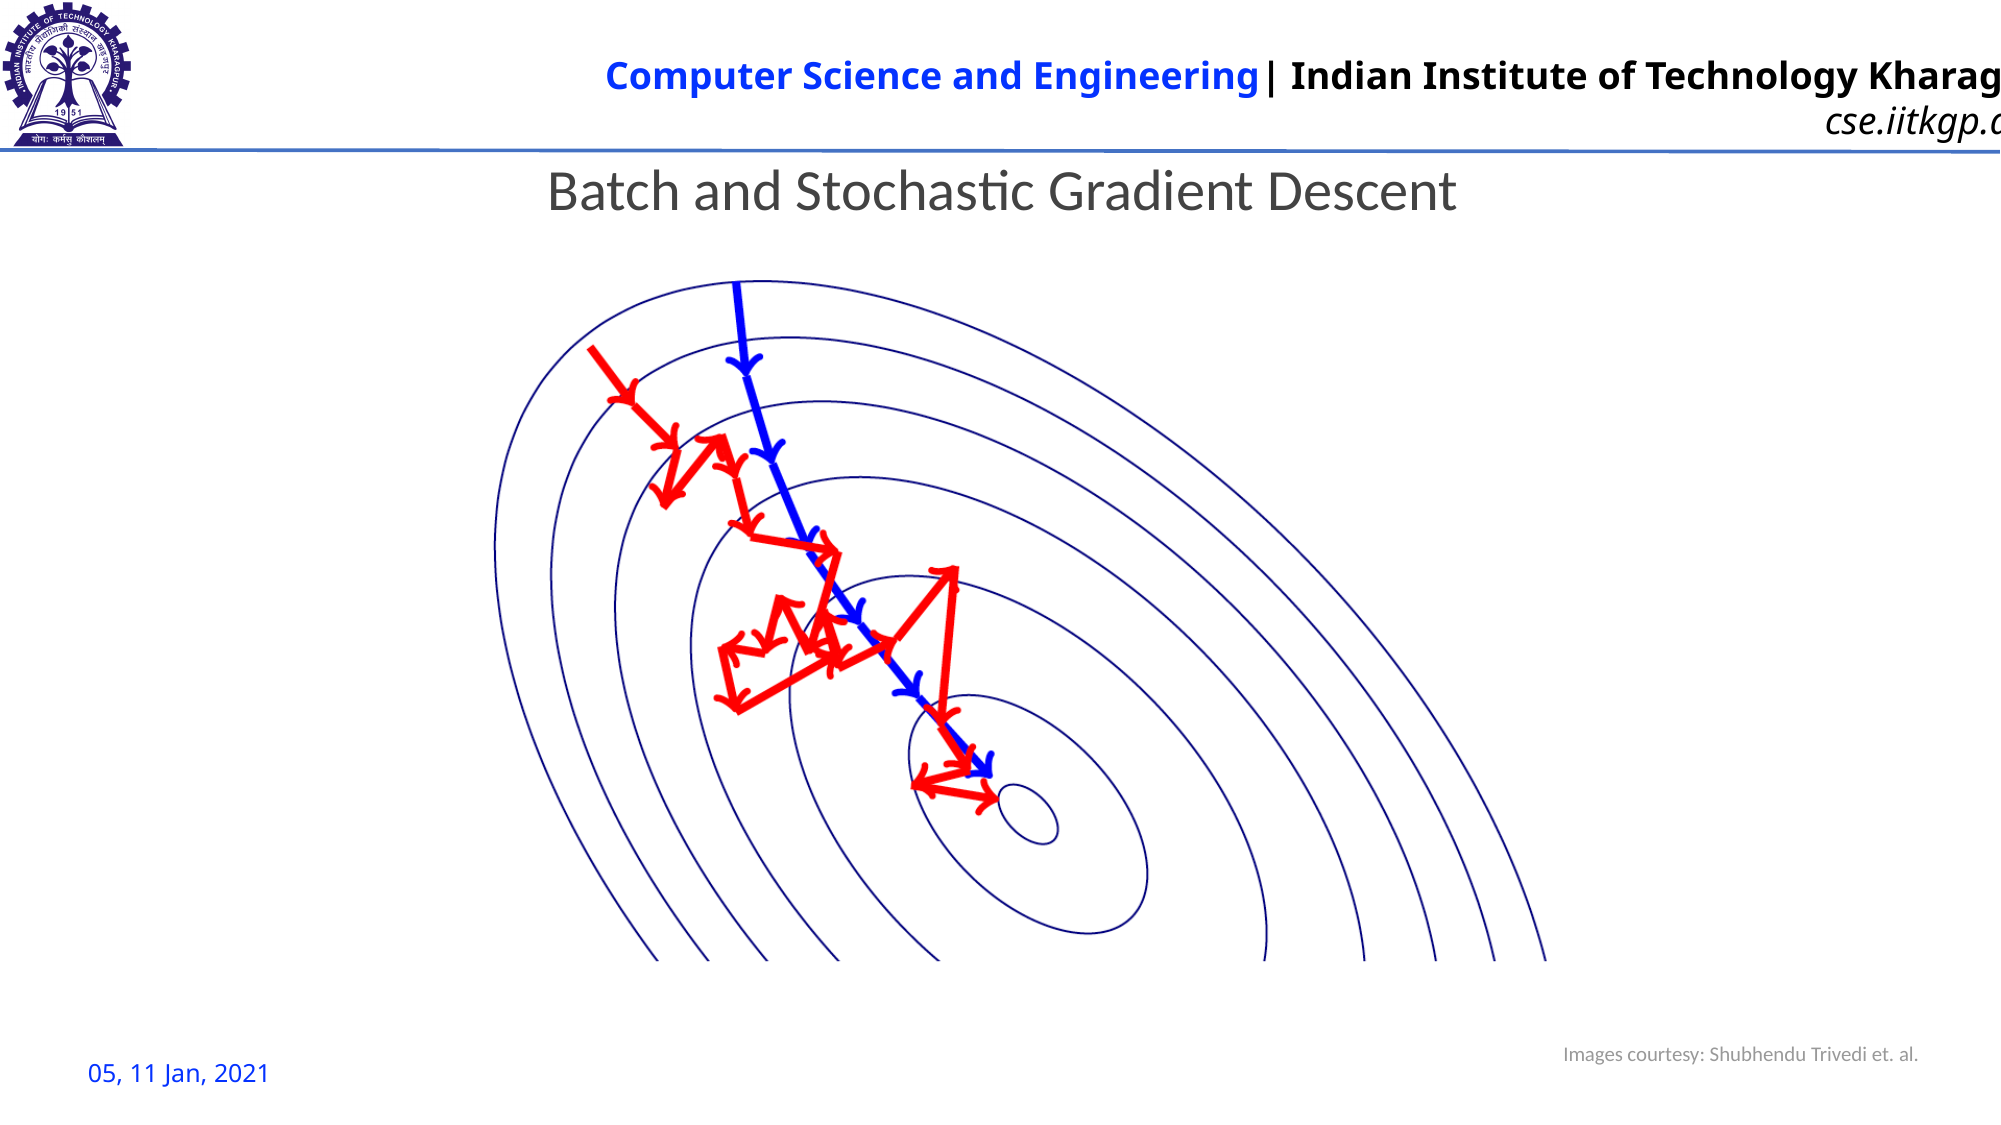

Batch and Stochastic Gradient Descent
Images courtesy: Shubhendu Trivedi et. al.
05, 11 Jan, 2021